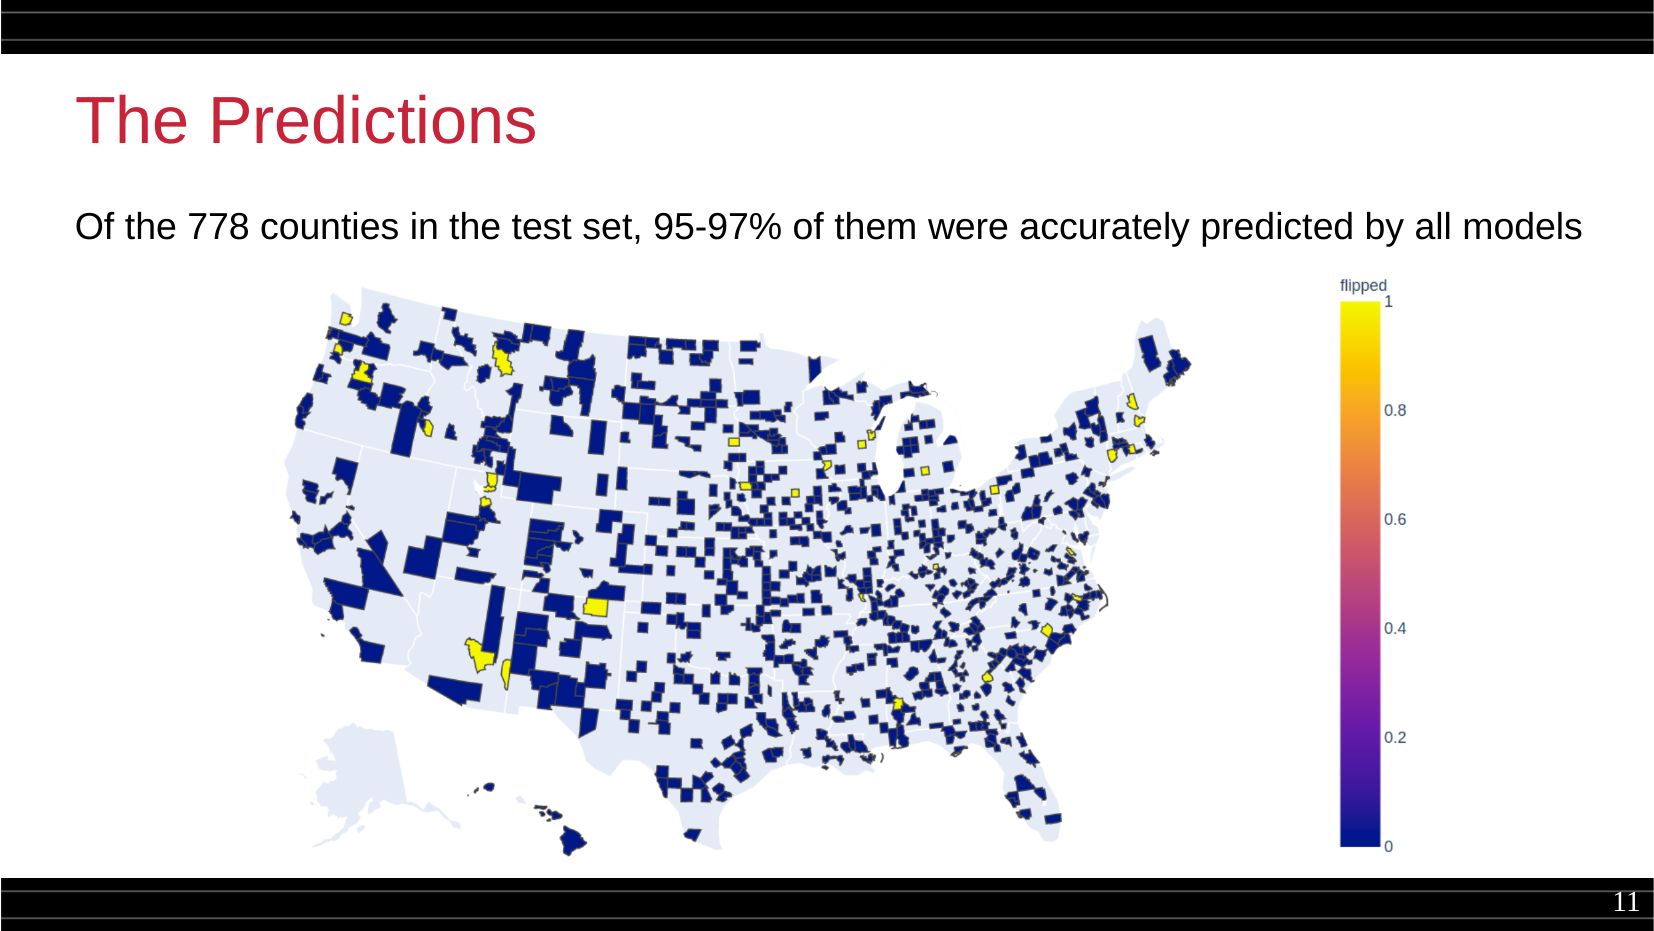

# The Predictions
Of the 778 counties in the test set, 95-97% of them were accurately predicted by all models